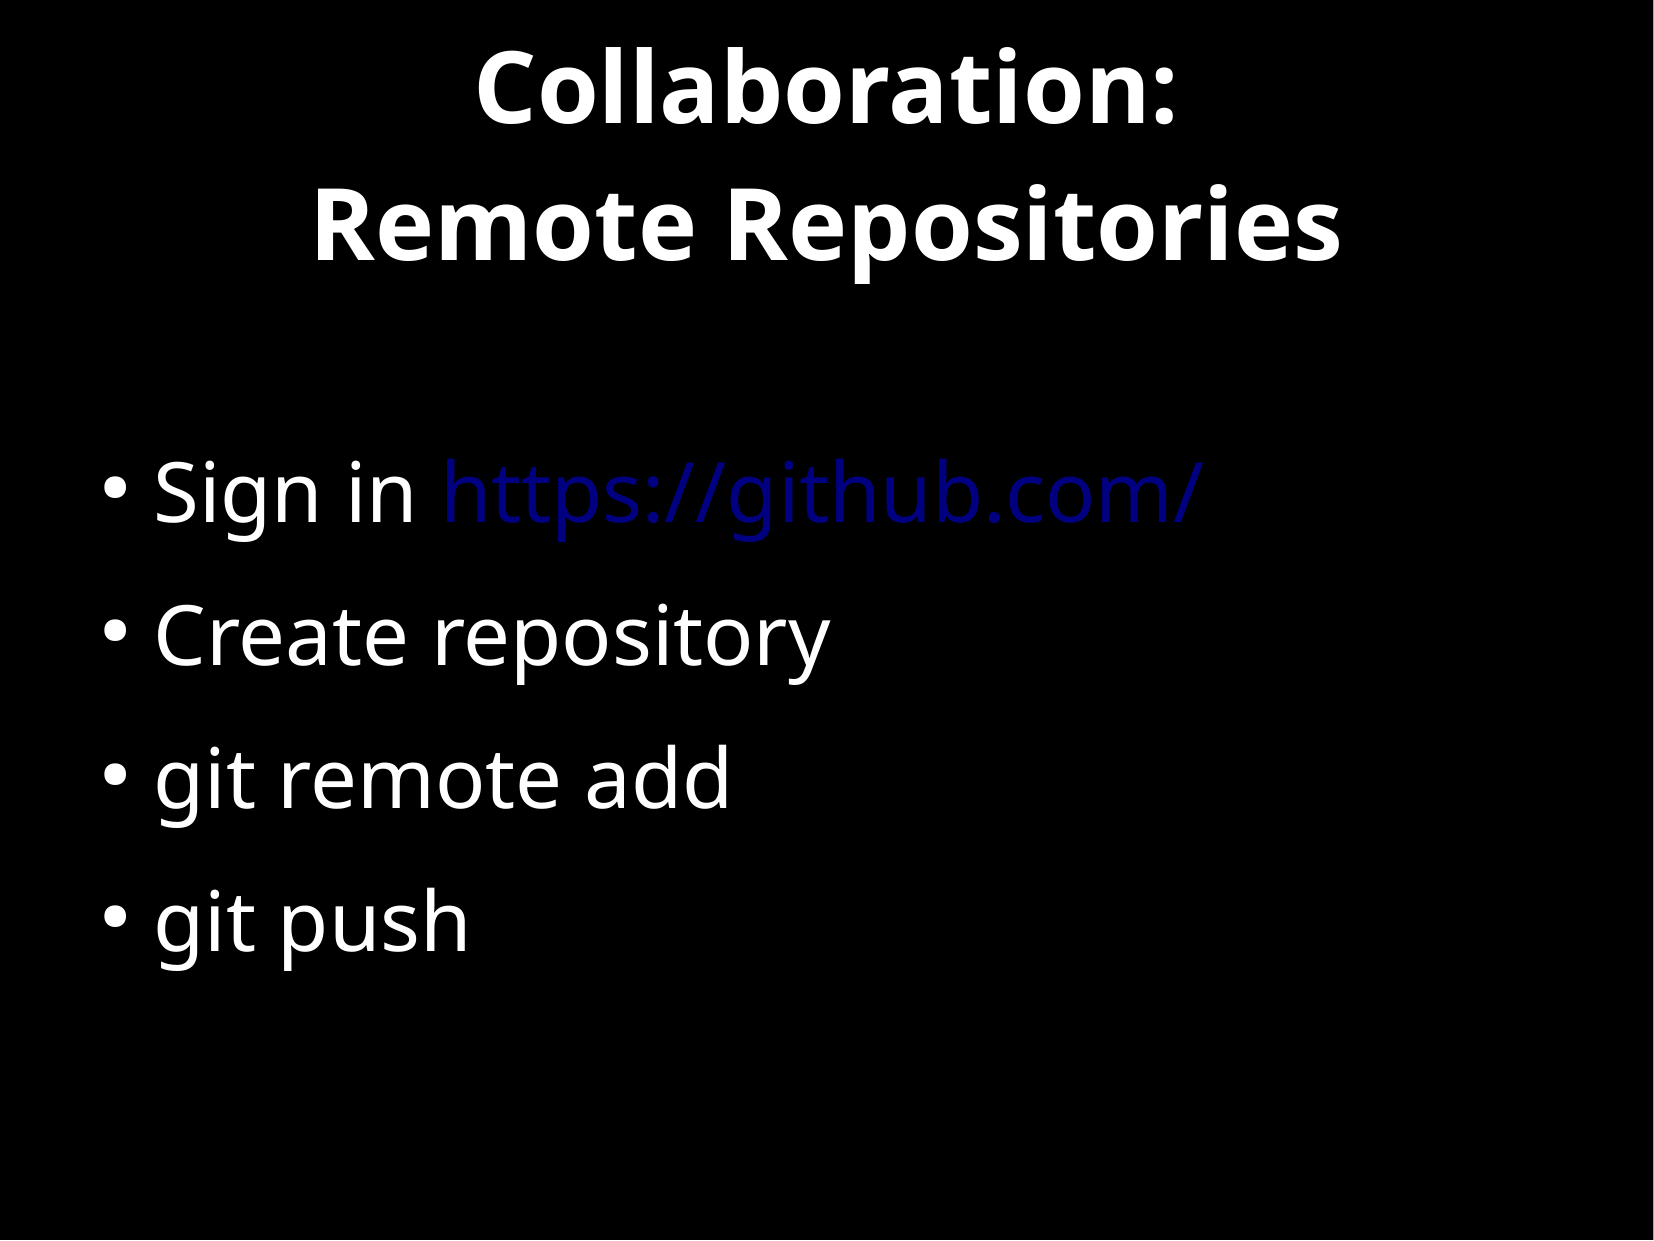

# Collaboration: Remote Repositories
Sign in https://github.com/
Create repository
git remote add
git push